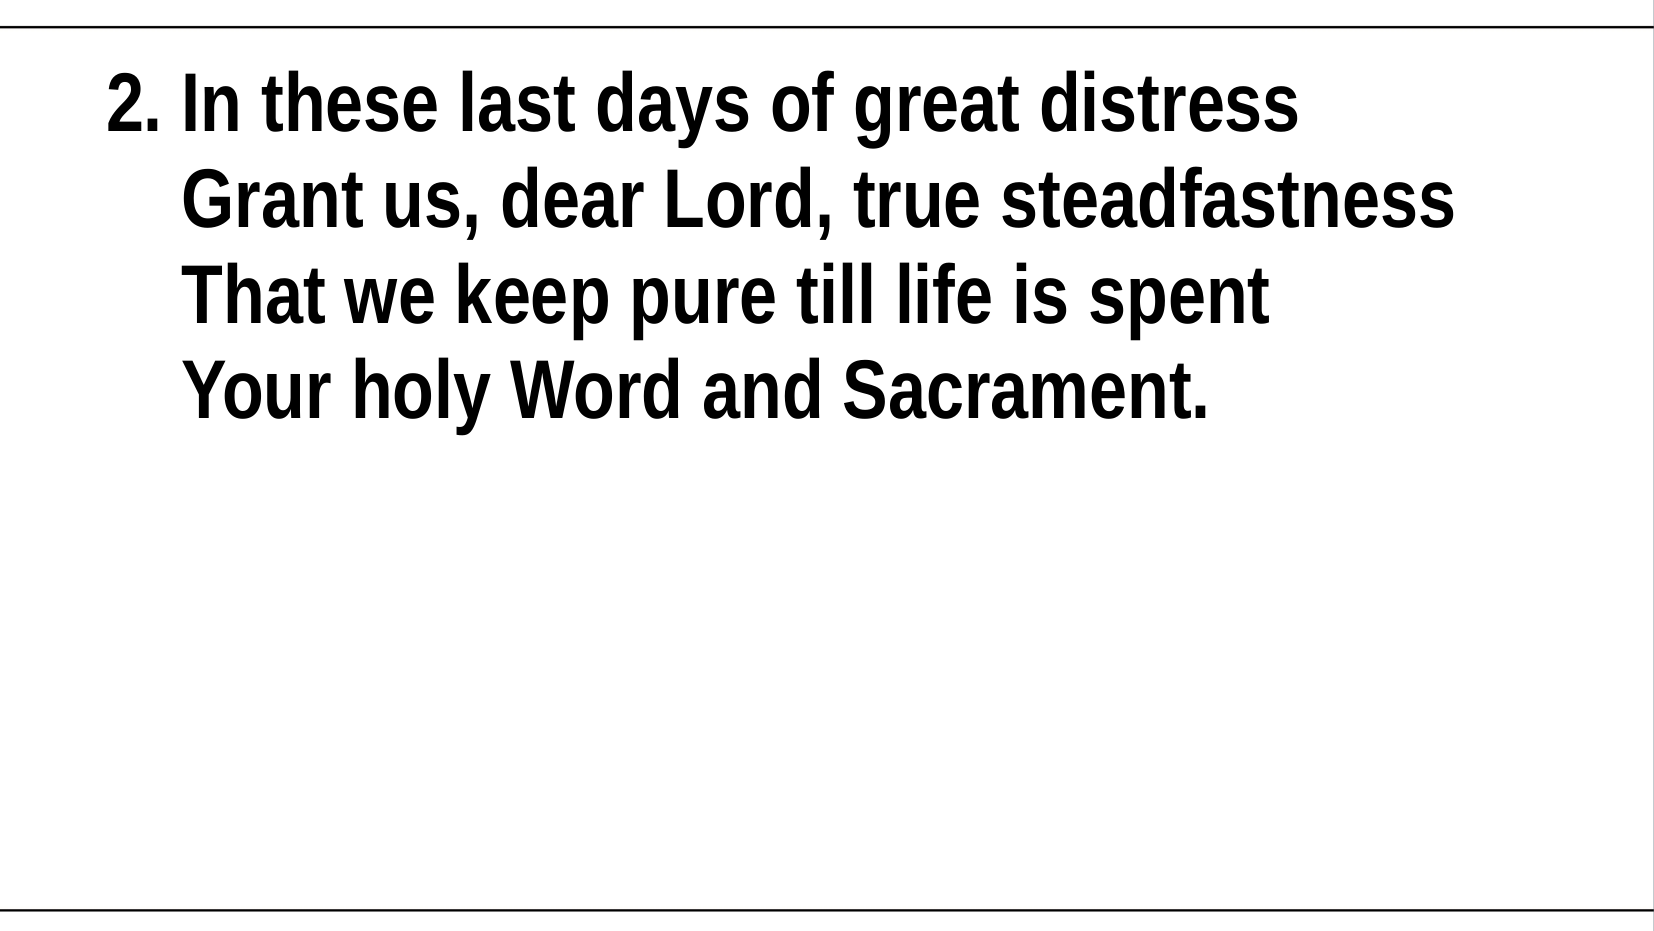

2. In these last days of great distress
 Grant us, dear Lord, true steadfastness
 That we keep pure till life is spent
 Your holy Word and Sacrament.